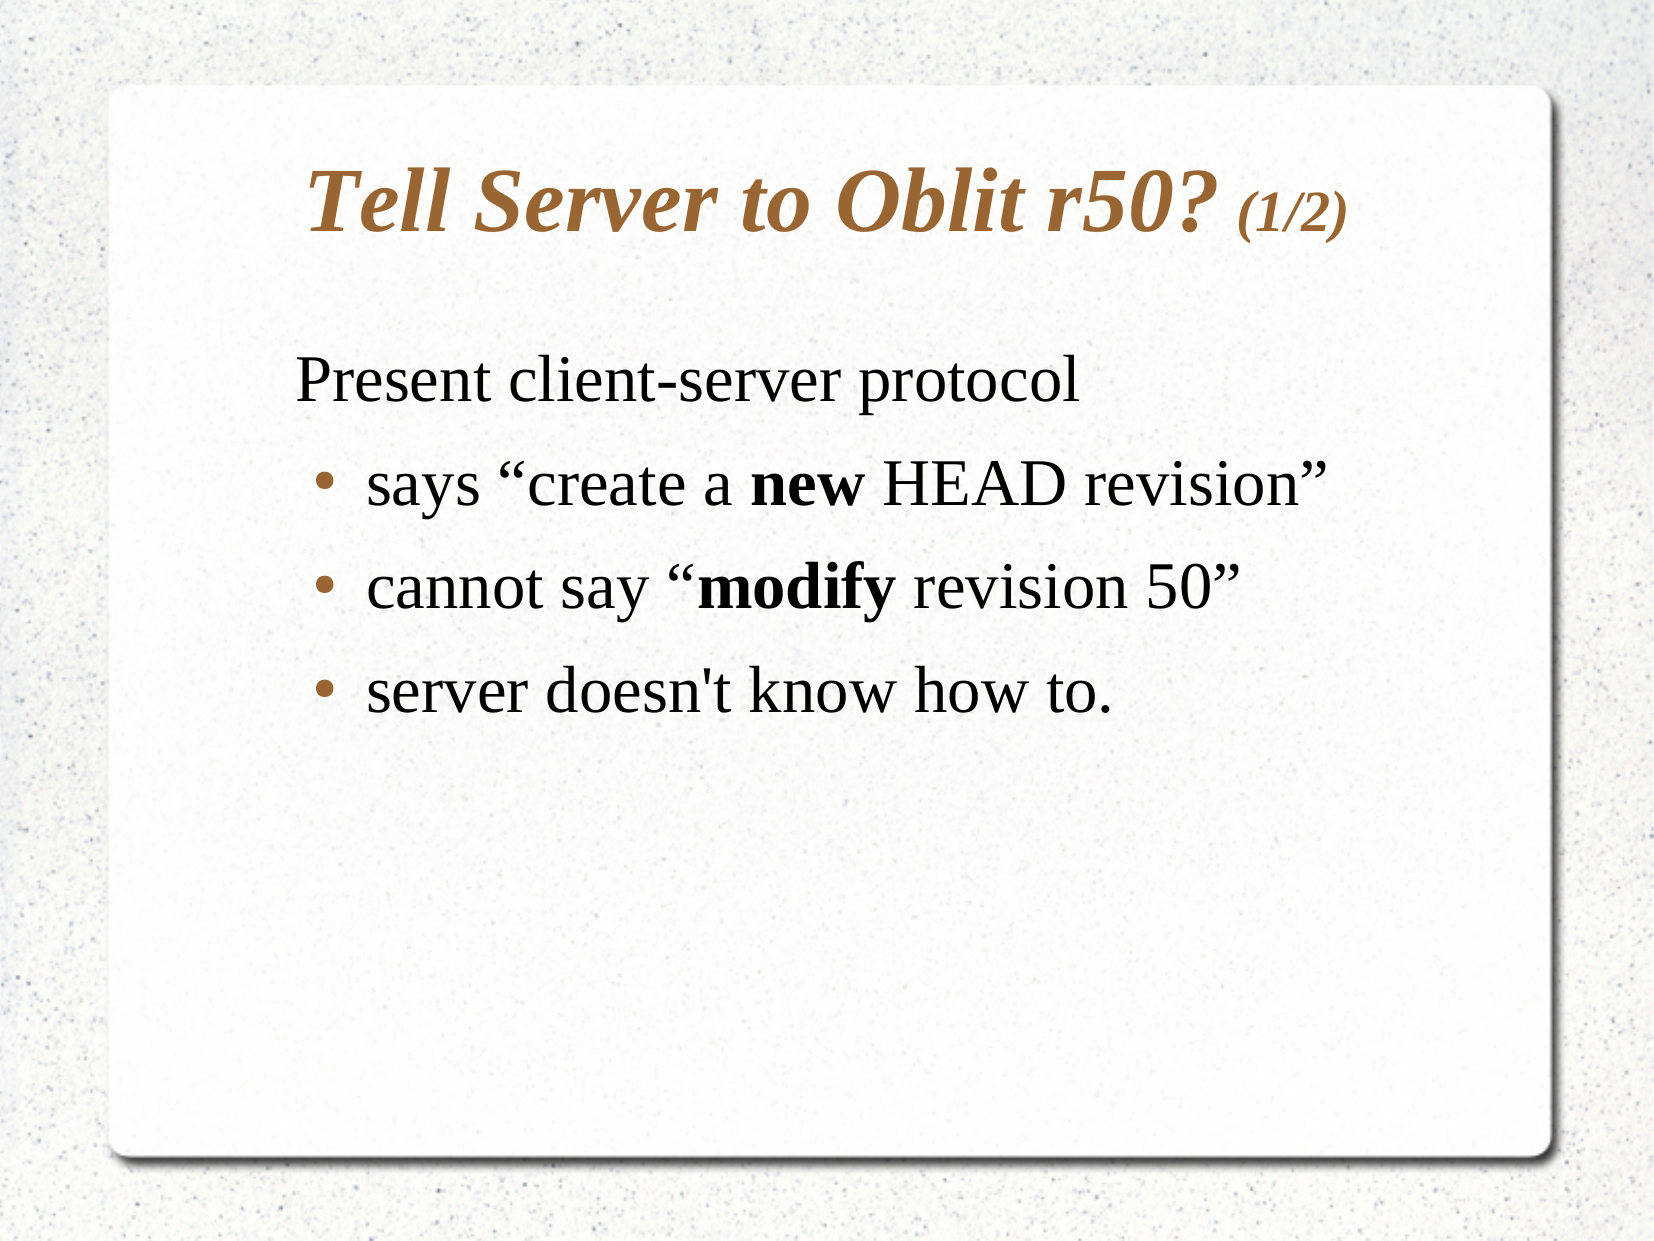

# Tell Server to Oblit r50? (1/2)
Present client-server protocol
says “create a new HEAD revision”
cannot say “modify revision 50”
server doesn't know how to.